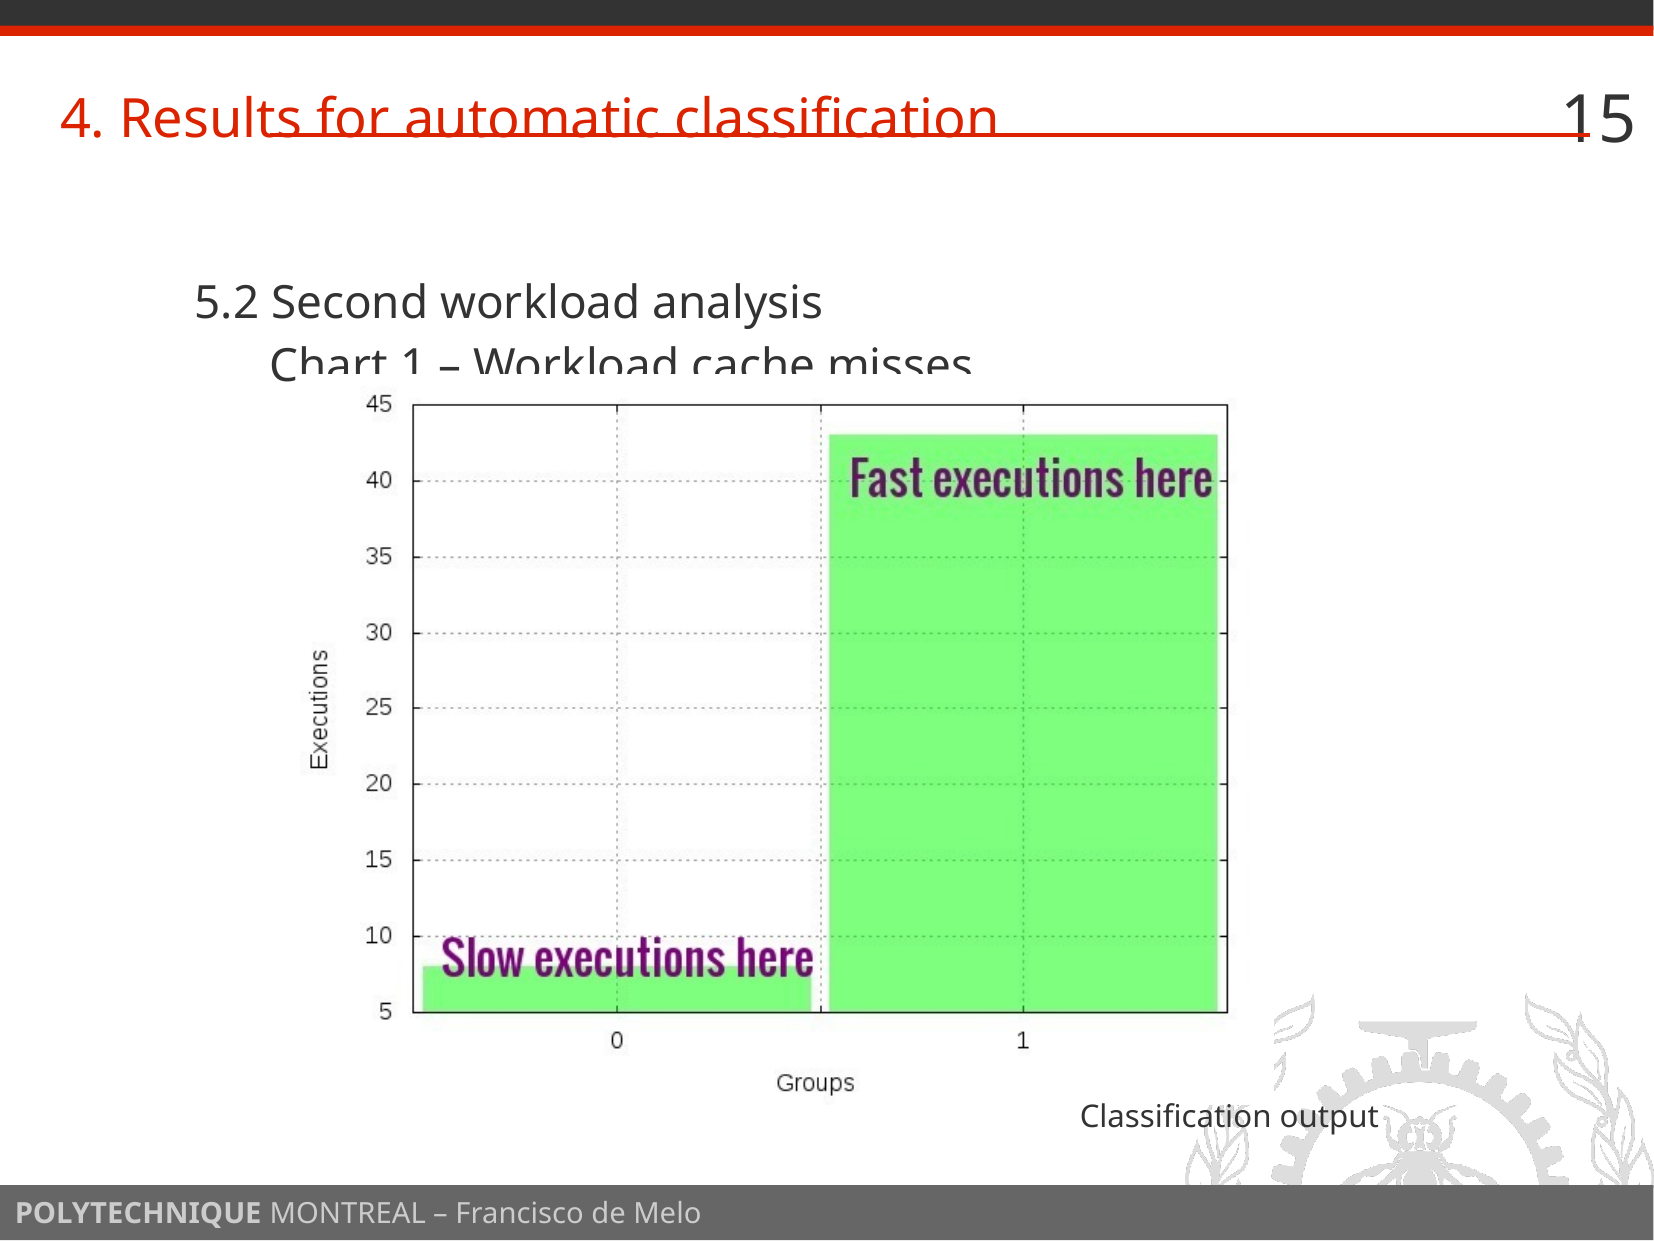

4. Results for automatic classification
15
5.2 Second workload analysis
	Chart 1 – Workload cache misses
Classification output
POLYTECHNIQUE MONTREAL – Francisco de Melo